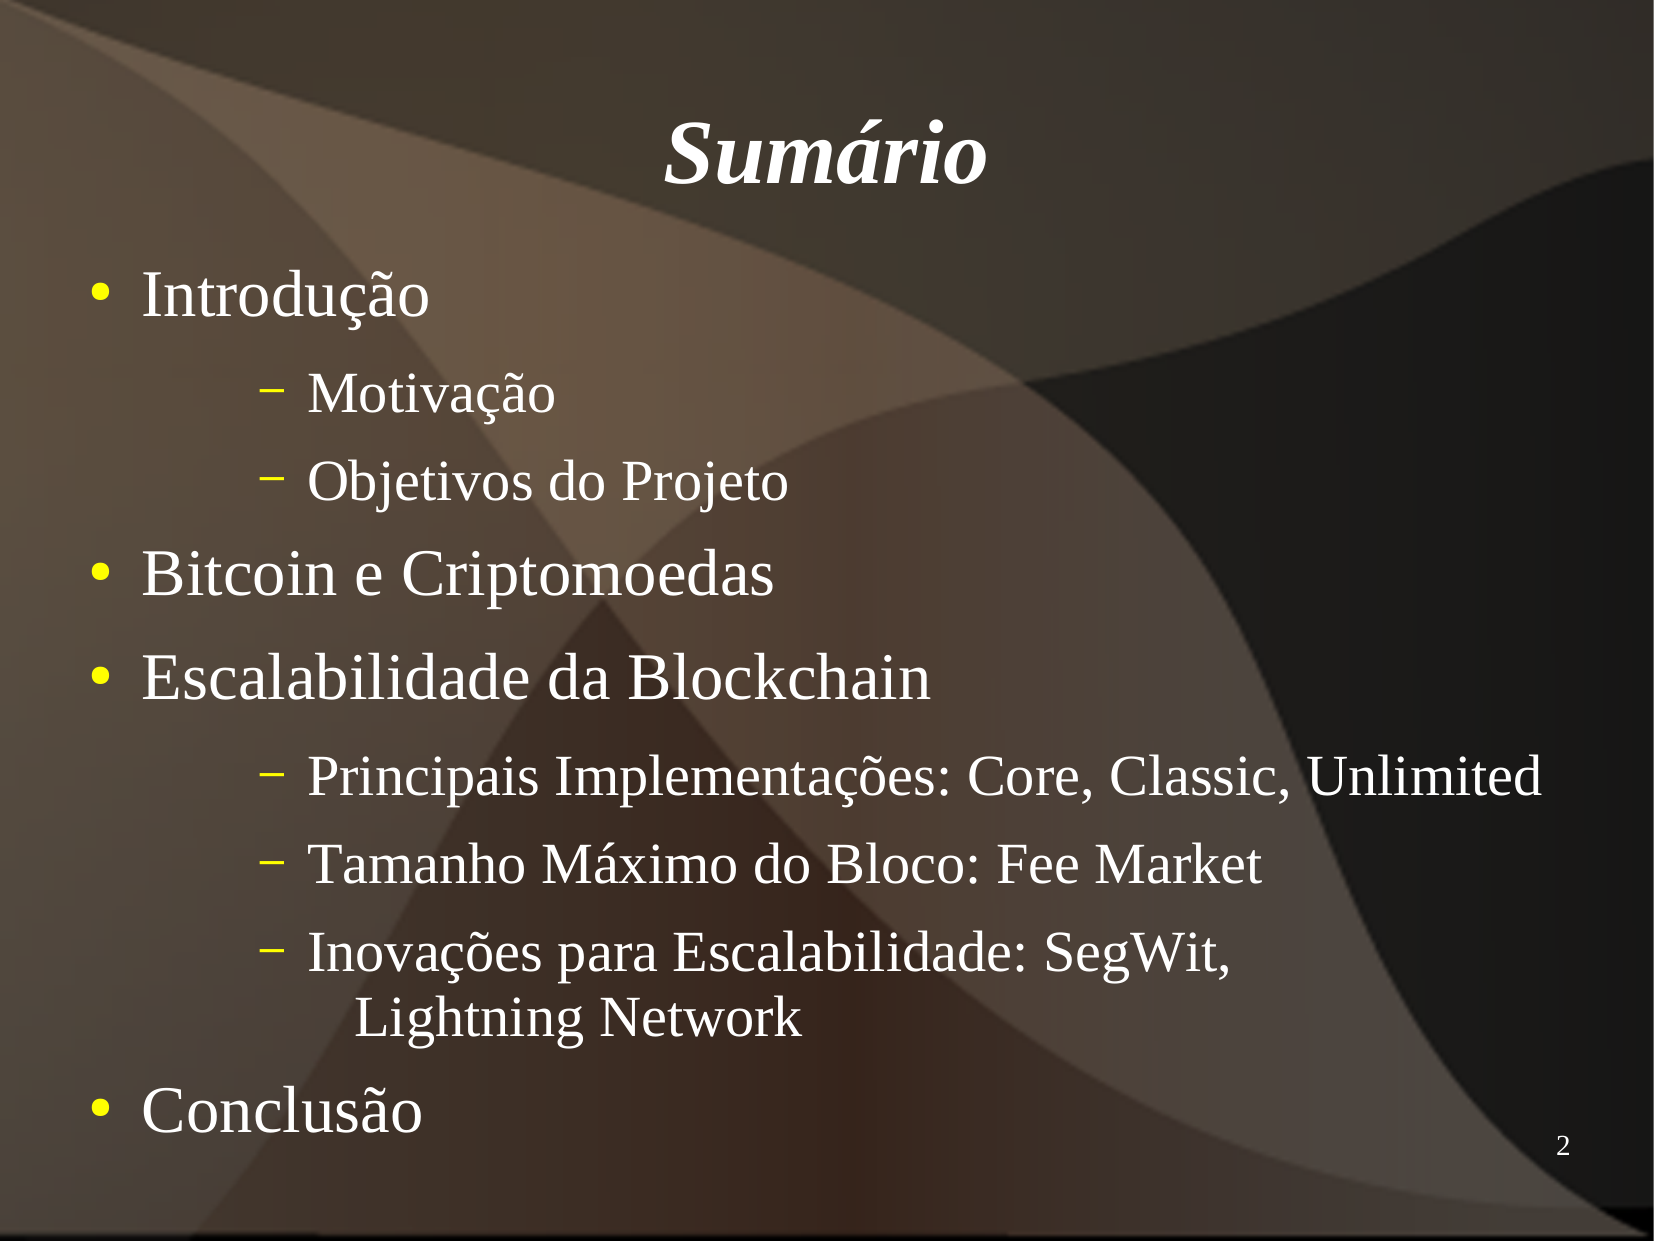

# Sumário
Introdução
Motivação
Objetivos do Projeto
Bitcoin e Criptomoedas
Escalabilidade da Blockchain
Principais Implementações: Core, Classic, Unlimited
Tamanho Máximo do Bloco: Fee Market
Inovações para Escalabilidade: SegWit,
Lightning Network
Conclusão
2